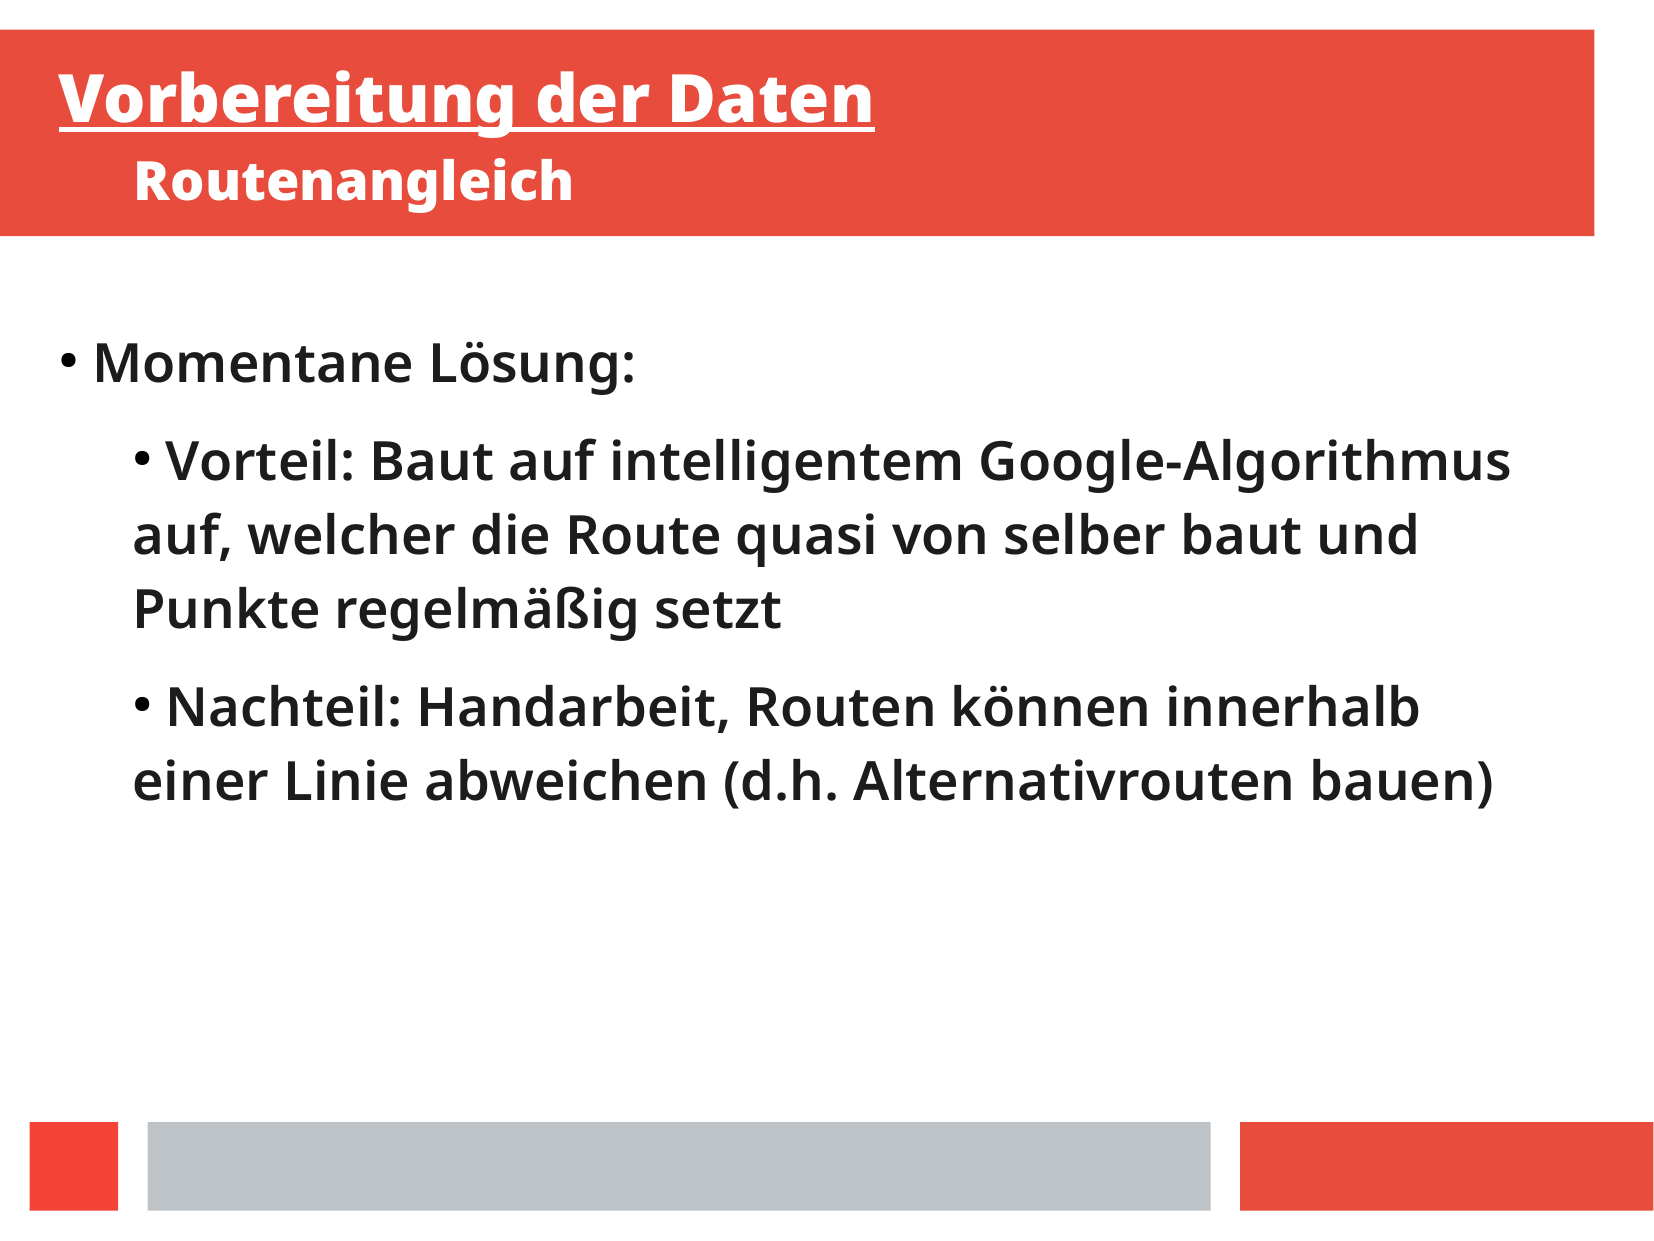

# Vorbereitung der Daten Routenangleich
 Momentane Lösung:
 Vorteil: Baut auf intelligentem Google-Algorithmus auf, welcher die Route quasi von selber baut und Punkte regelmäßig setzt
 Nachteil: Handarbeit, Routen können innerhalb einer Linie abweichen (d.h. Alternativrouten bauen)